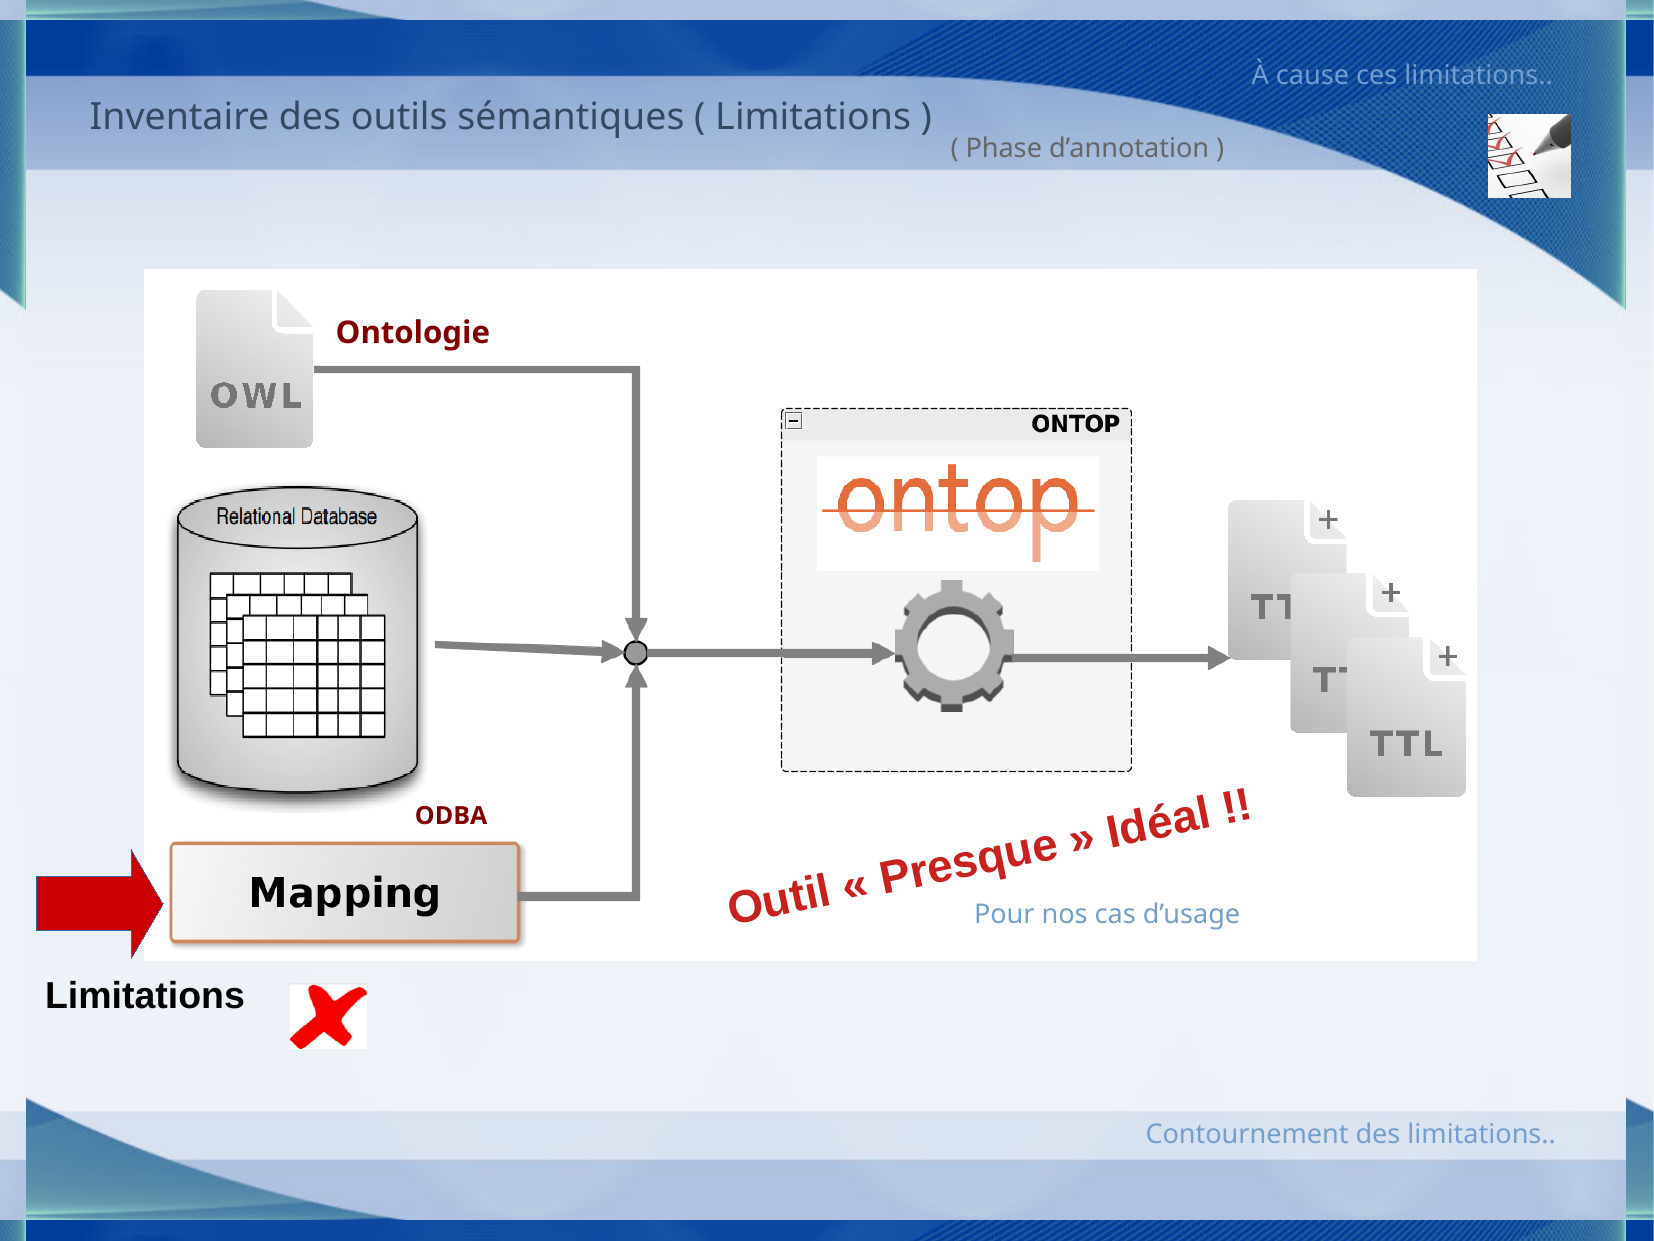

À cause ces limitations..
# Inventaire des outils sémantiques ( Limitations )
( Phase d’annotation )
Ontologie
ODBA
 Outil « Presque » Idéal !!
Pour nos cas d’usage
Limitations
Contournement des limitations..